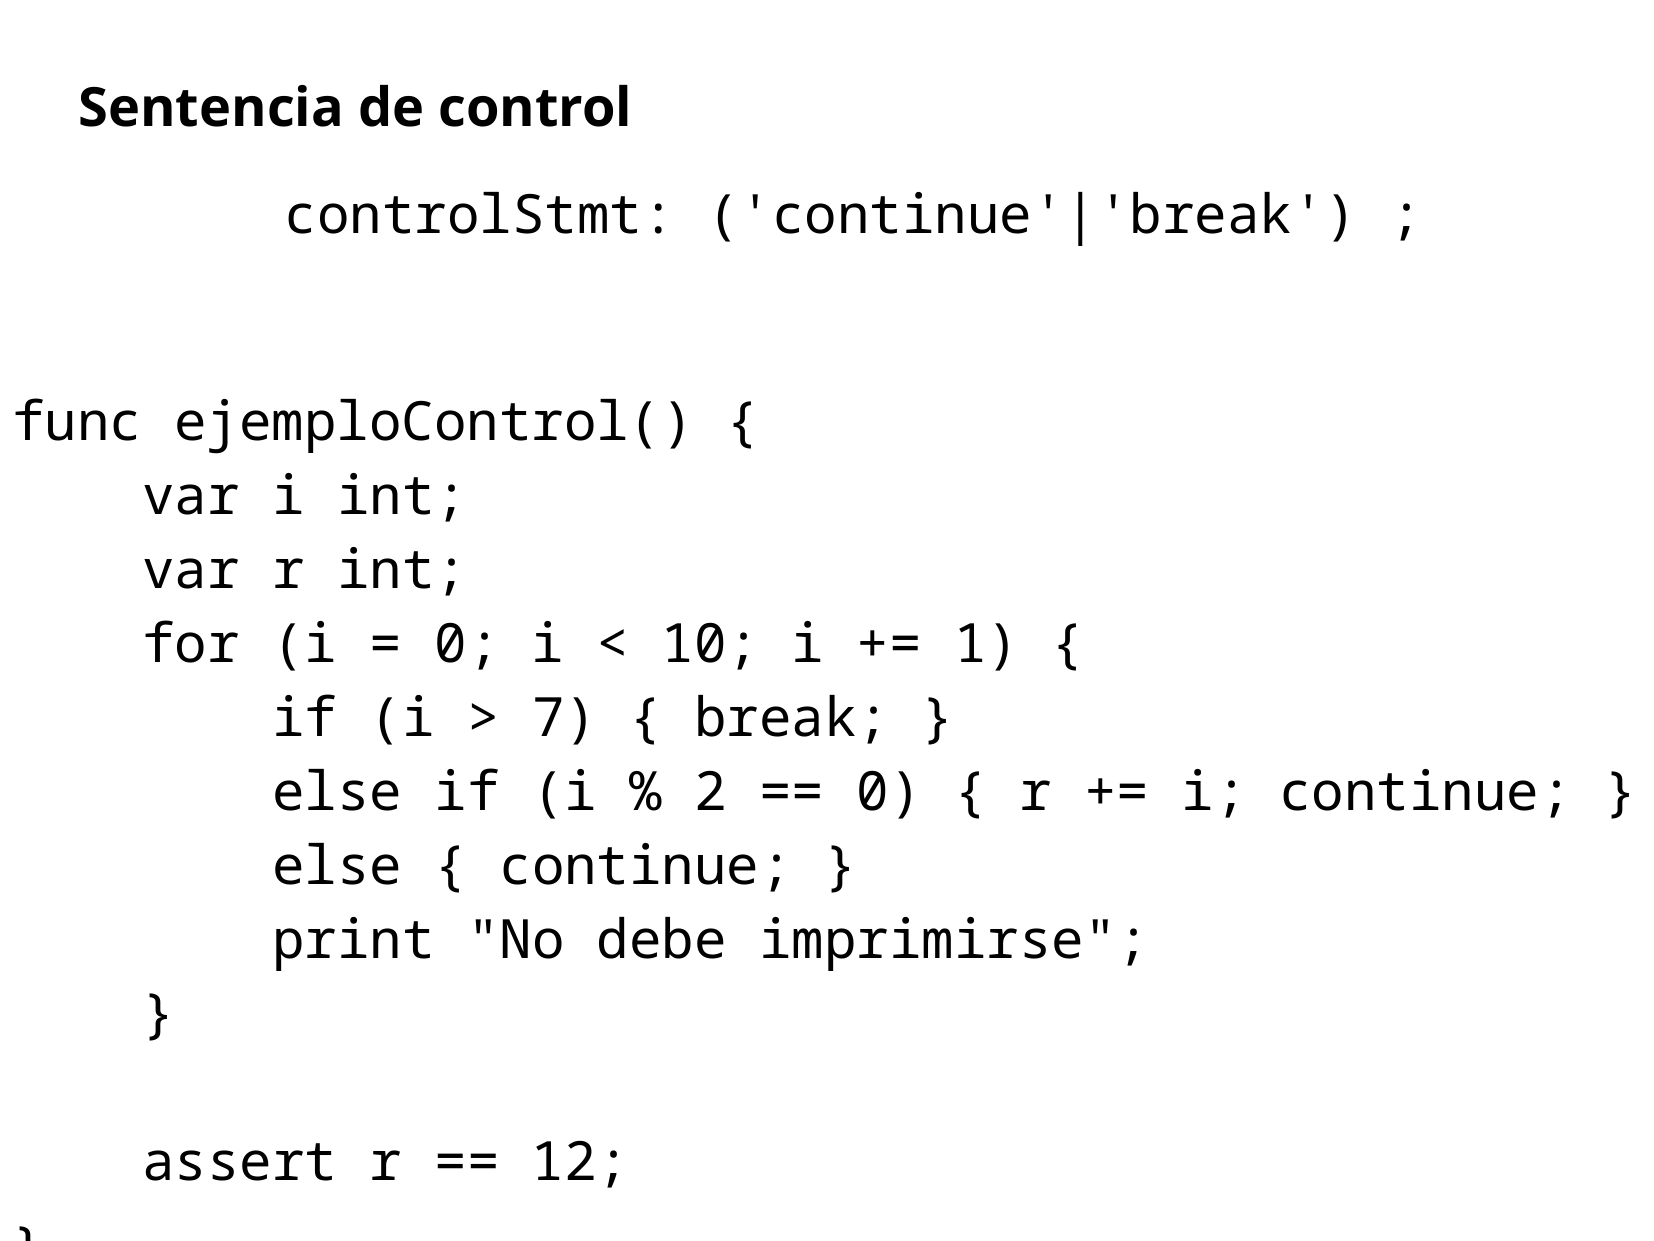

Sentencia de control
controlStmt: ('continue'|'break') ;
func ejemploControl() {
 var i int;
 var r int;
 for (i = 0; i < 10; i += 1) {
 if (i > 7) { break; }
 else if (i % 2 == 0) { r += i; continue; }
 else { continue; }
 print "No debe imprimirse";
 }
 assert r == 12;
}